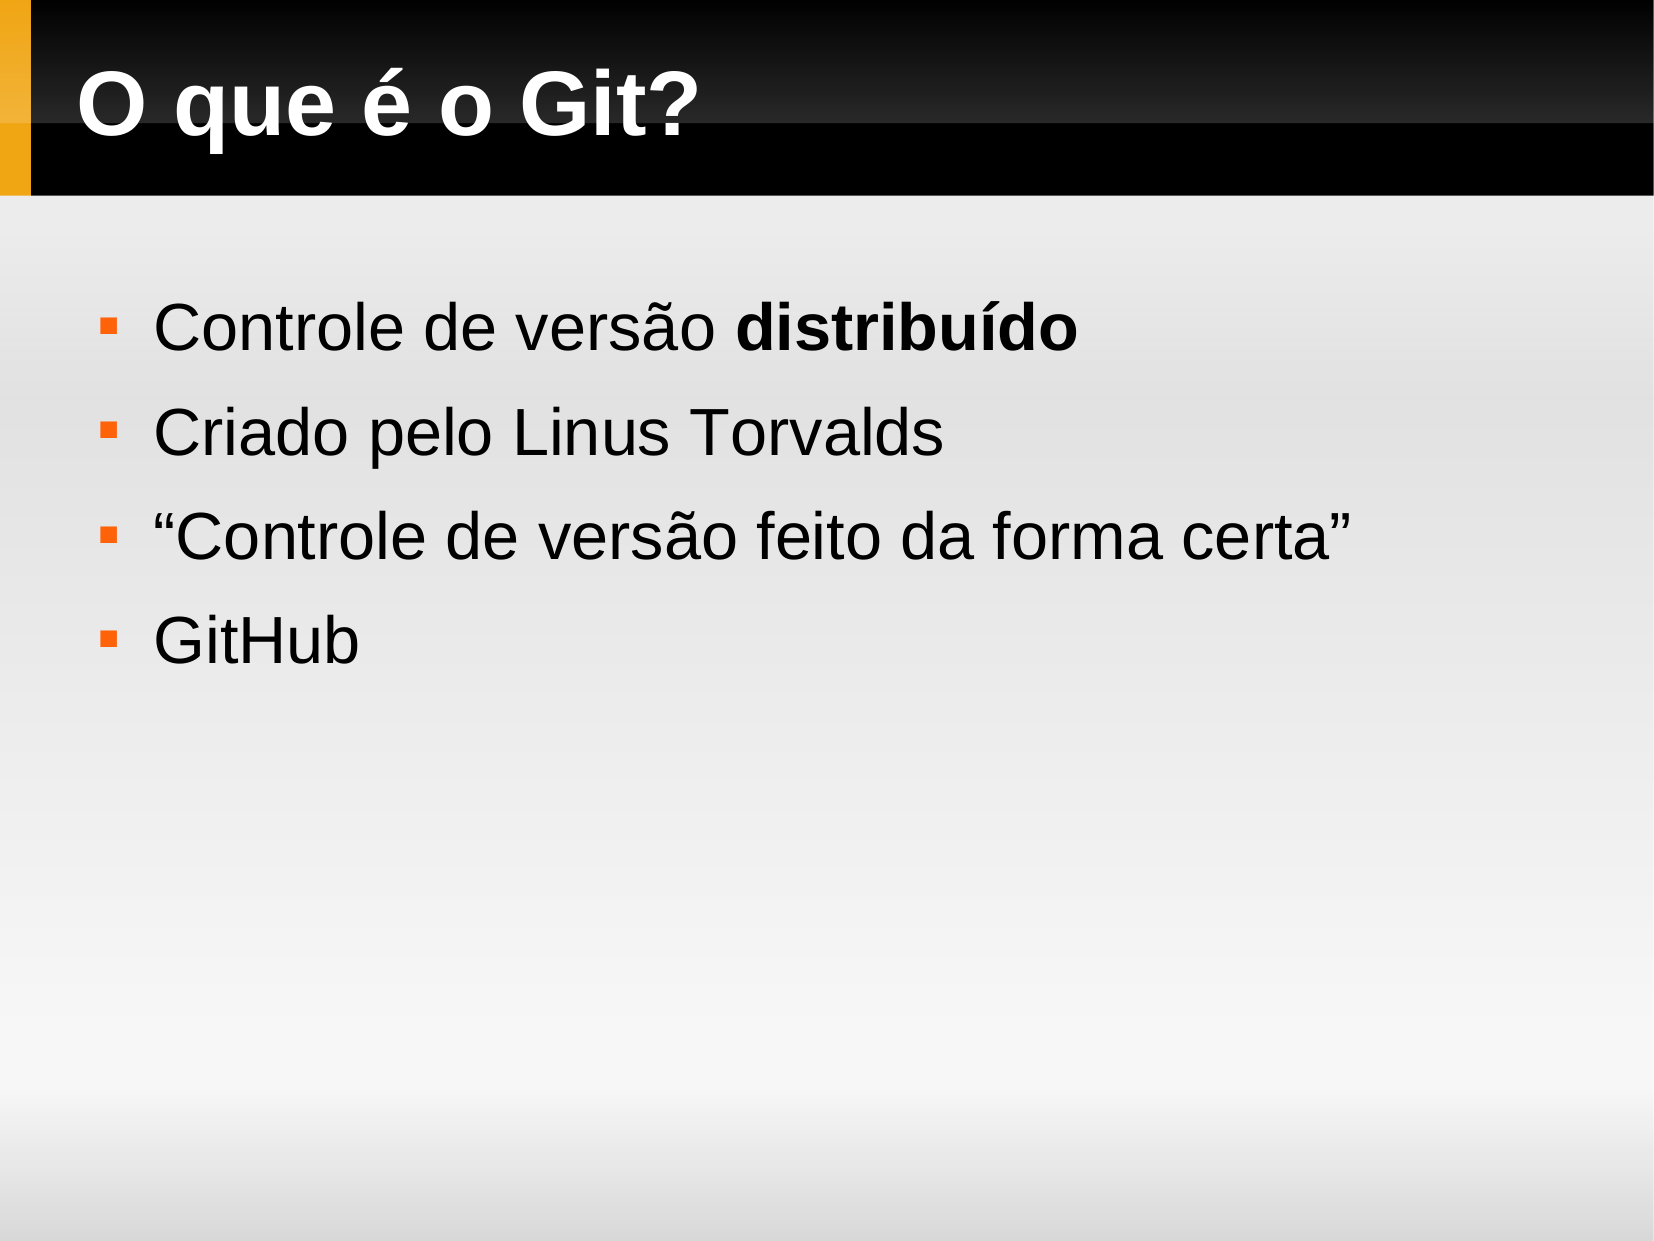

# O que é o Git?
Controle de versão distribuído
Criado pelo Linus Torvalds
“Controle de versão feito da forma certa”
GitHub